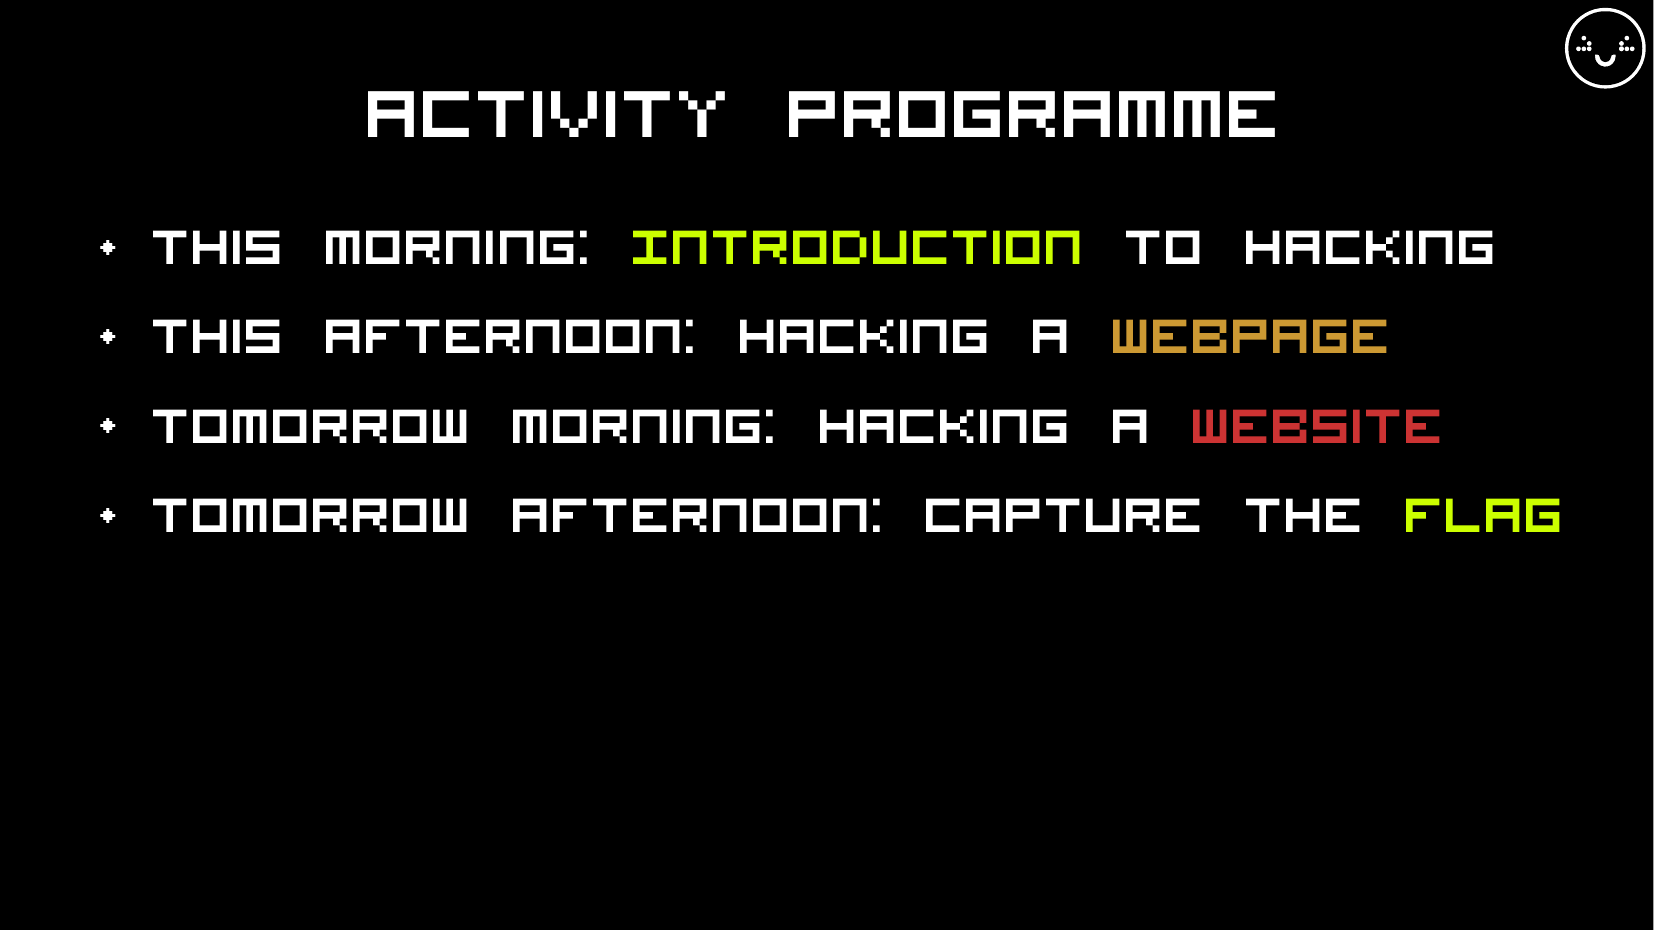

# Activity programme
This morning: Introduction to hacking
This afternoon: Hacking a webpage
Tomorrow morning: Hacking a website
Tomorrow afternoon: capture the flag